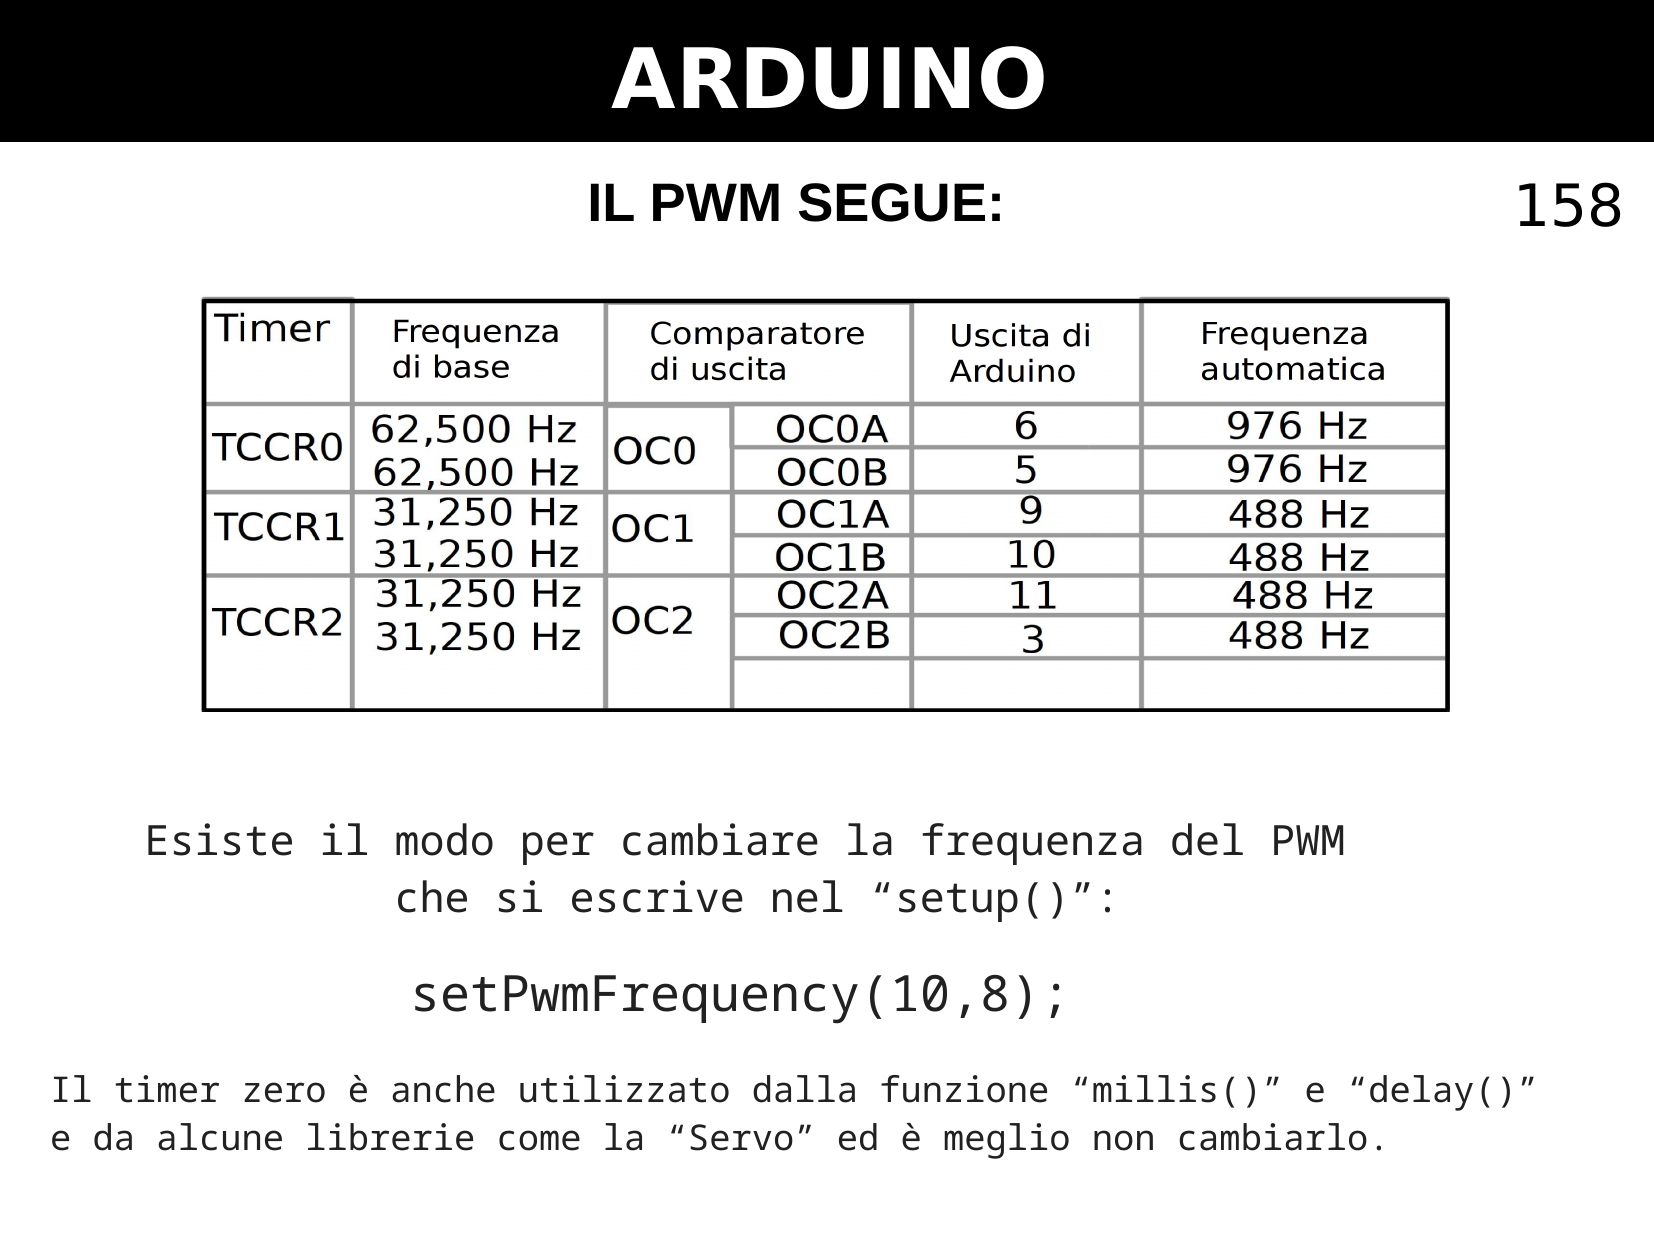

ARDUINO
IL PWM SEGUE:
158
Esiste il modo per cambiare la frequenza del PWM
che si escrive nel “setup()”:
setPwmFrequency(10,8);
Il timer zero è anche utilizzato dalla funzione “millis()” e “delay()”
e da alcune librerie come la “Servo” ed è meglio non cambiarlo.